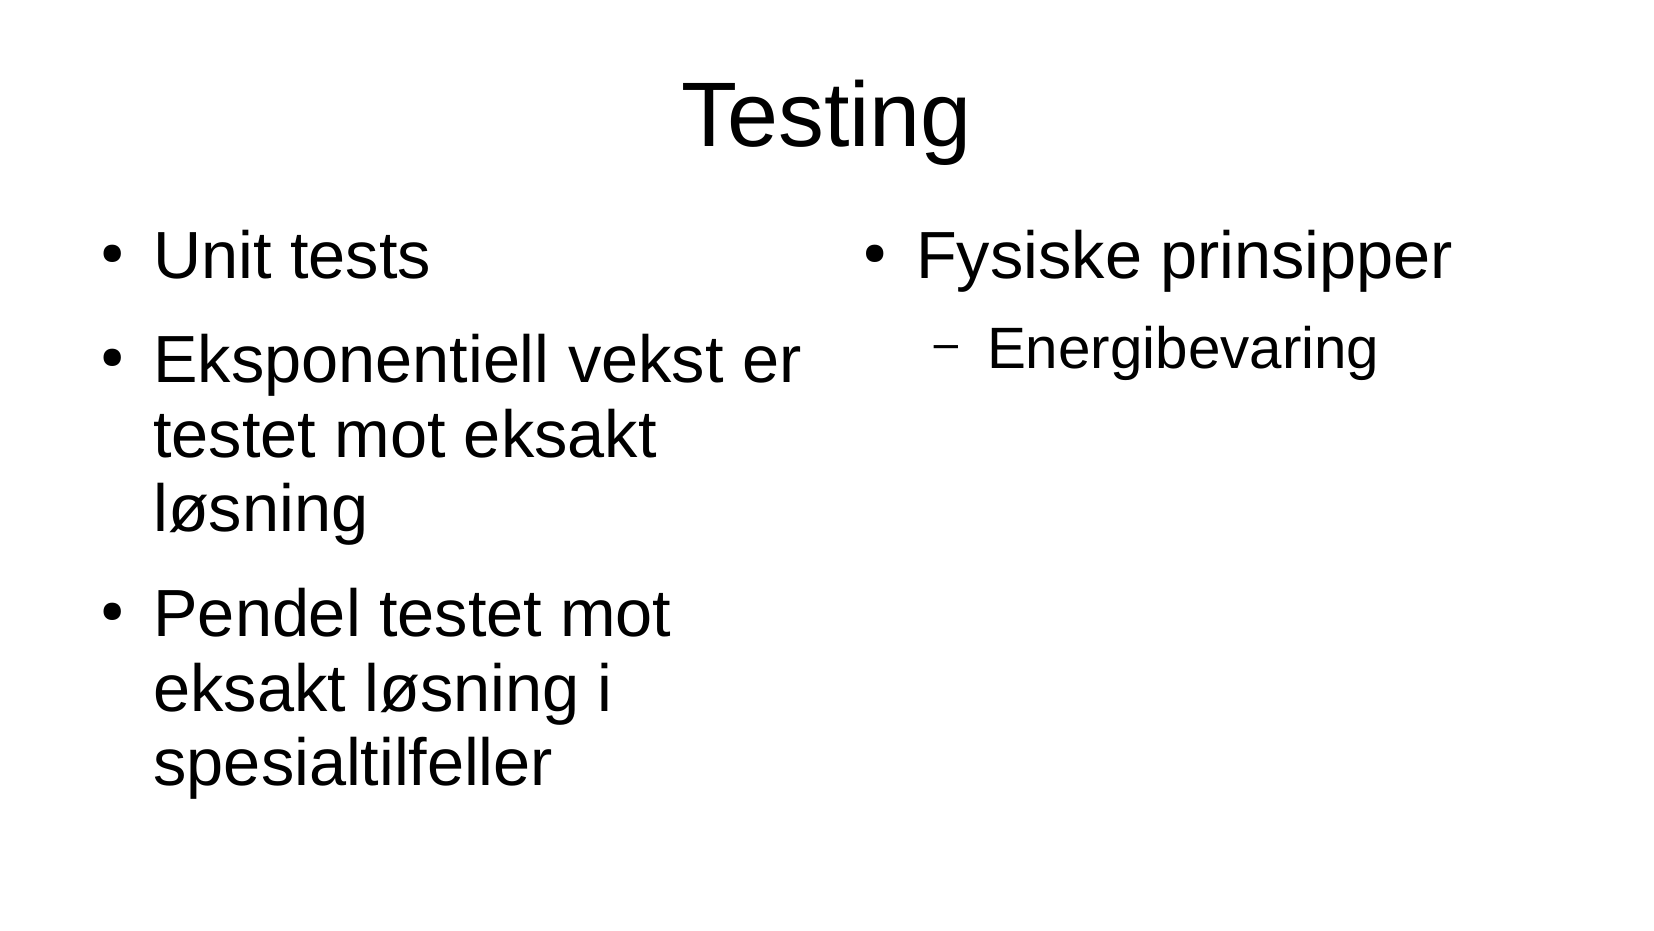

# Testing
Unit tests
Eksponentiell vekst er testet mot eksakt løsning
Pendel testet mot eksakt løsning i spesialtilfeller
Fysiske prinsipper
Energibevaring